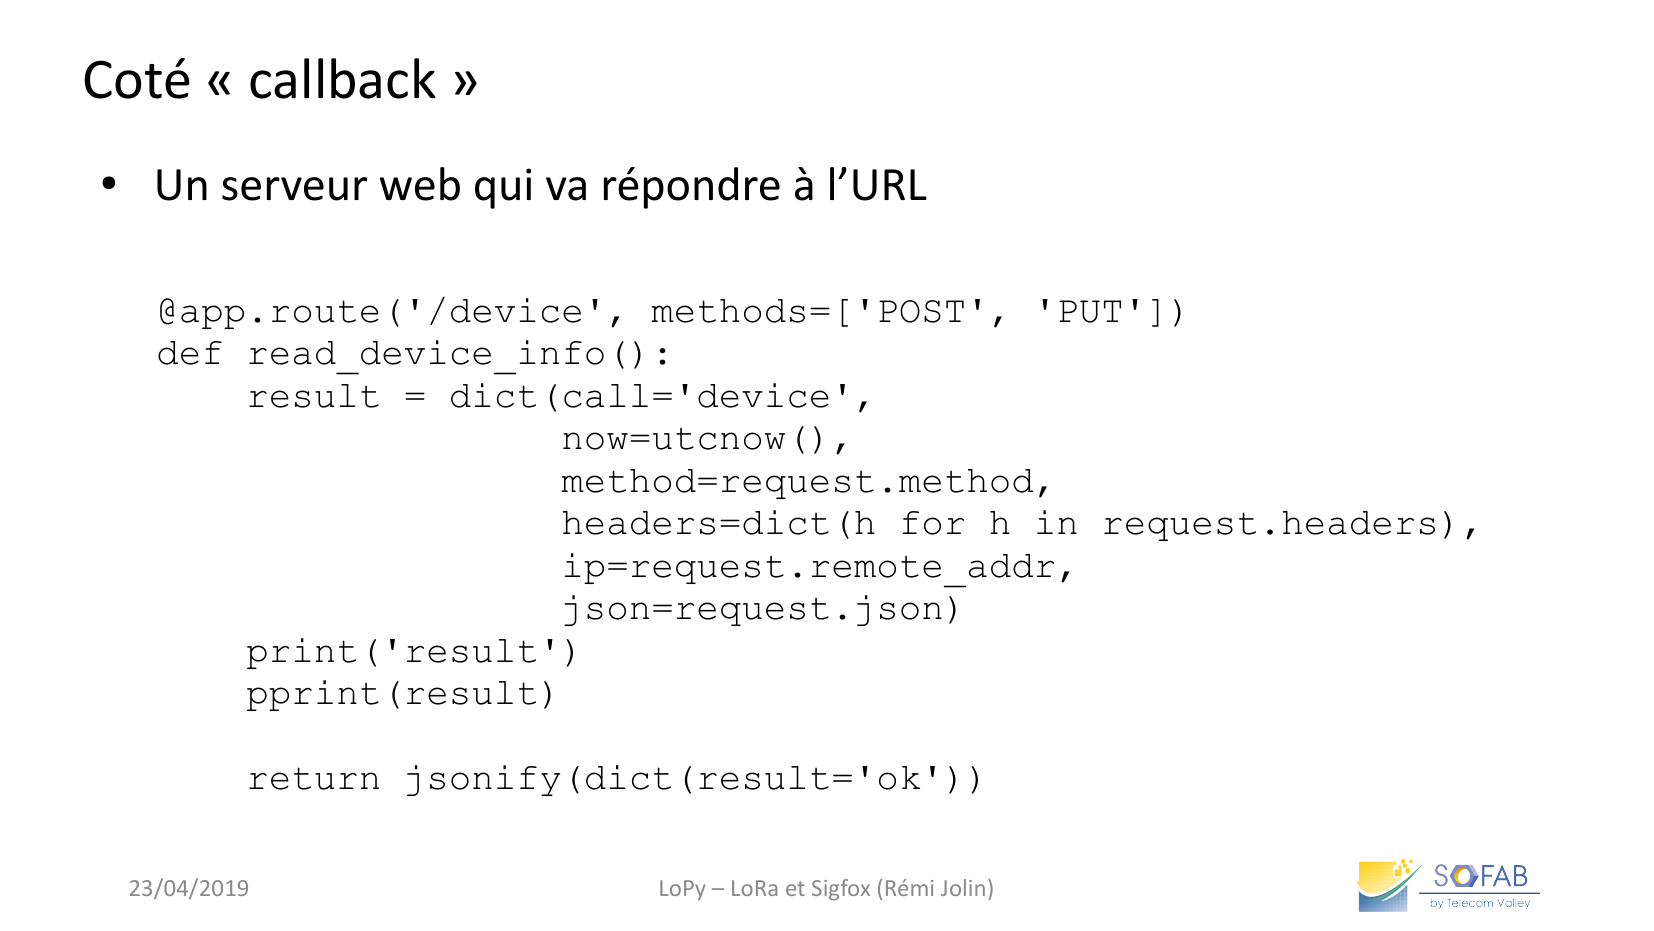

# Coté « callback »
Un serveur web qui va répondre à l’URL
@app.route('/device', methods=['POST', 'PUT'])
def read_device_info():
 result = dict(call='device',
 now=utcnow(),
 method=request.method,
 headers=dict(h for h in request.headers),
 ip=request.remote_addr,
 json=request.json)
 print('result')
 pprint(result)
 return jsonify(dict(result='ok'))